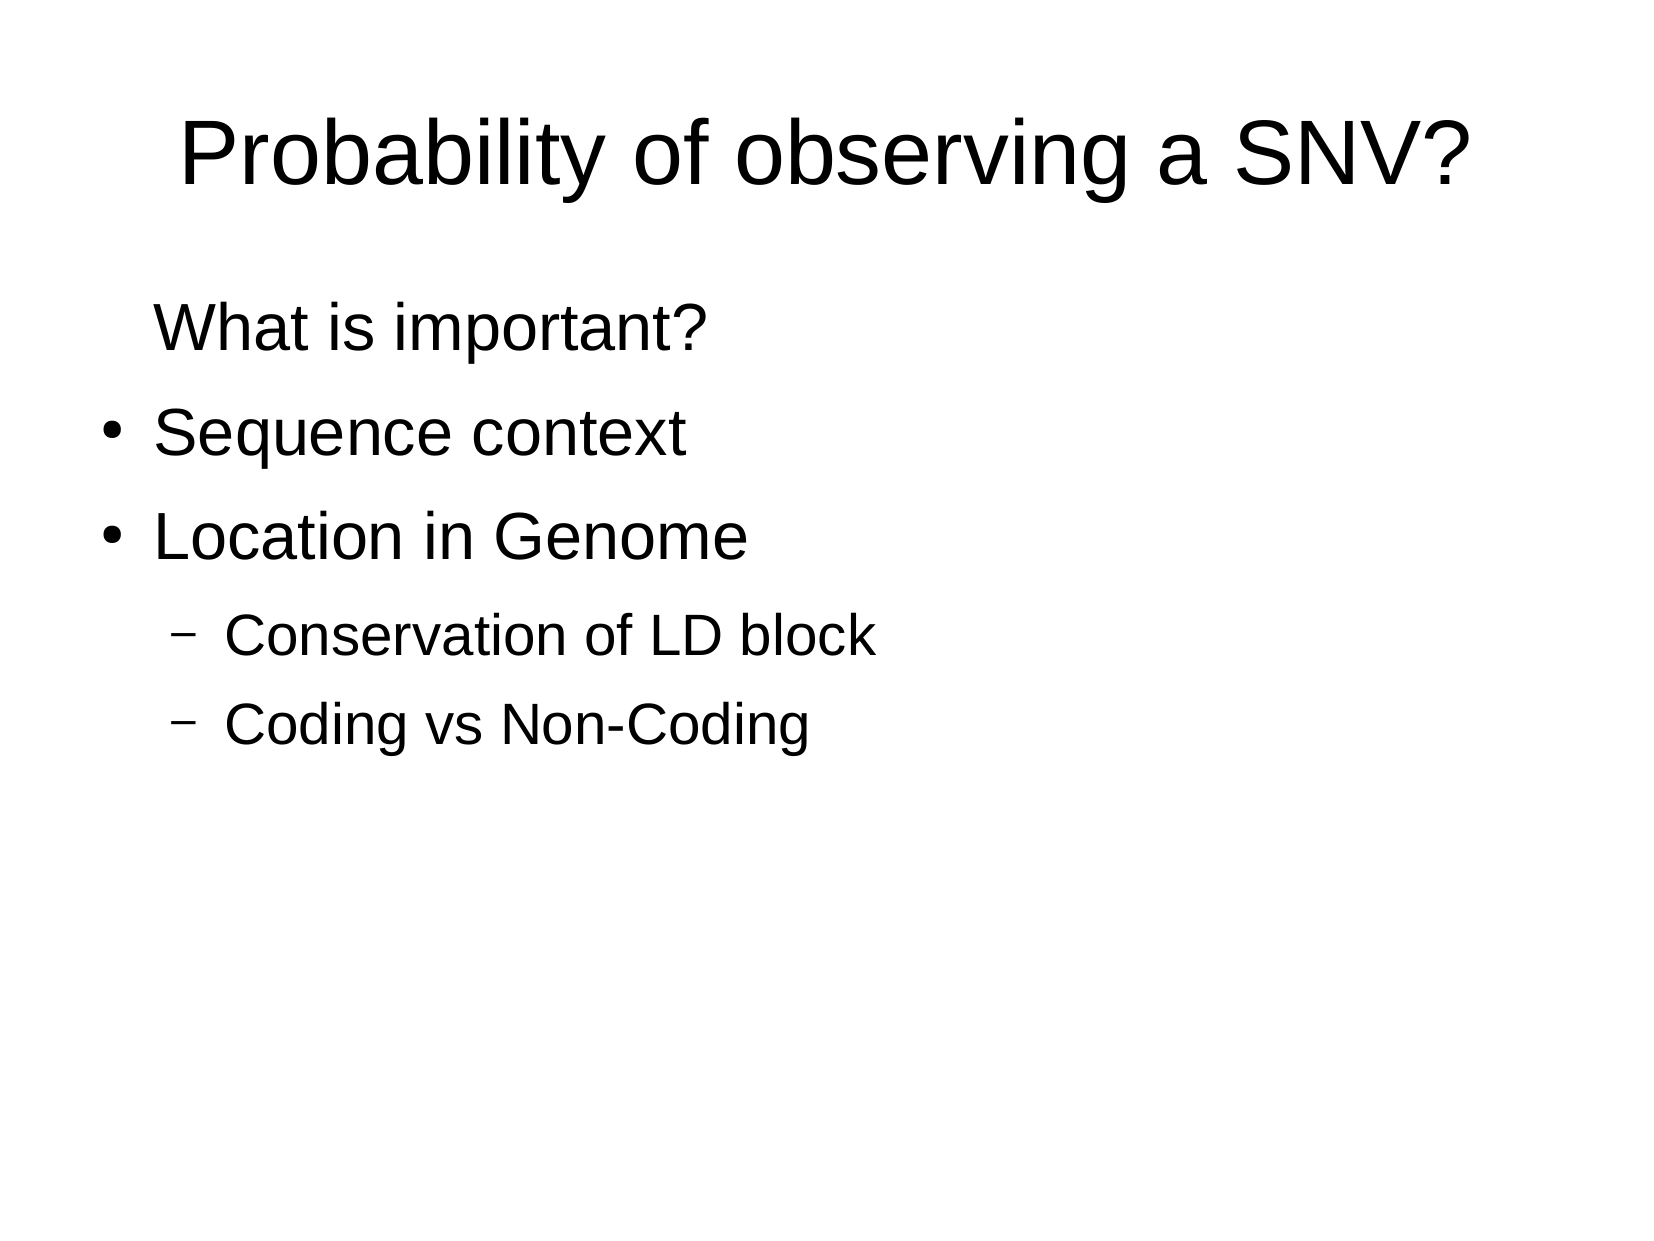

# Probability of observing a SNV?
What is important?
Sequence context
Location in Genome
Conservation of LD block
Coding vs Non-Coding